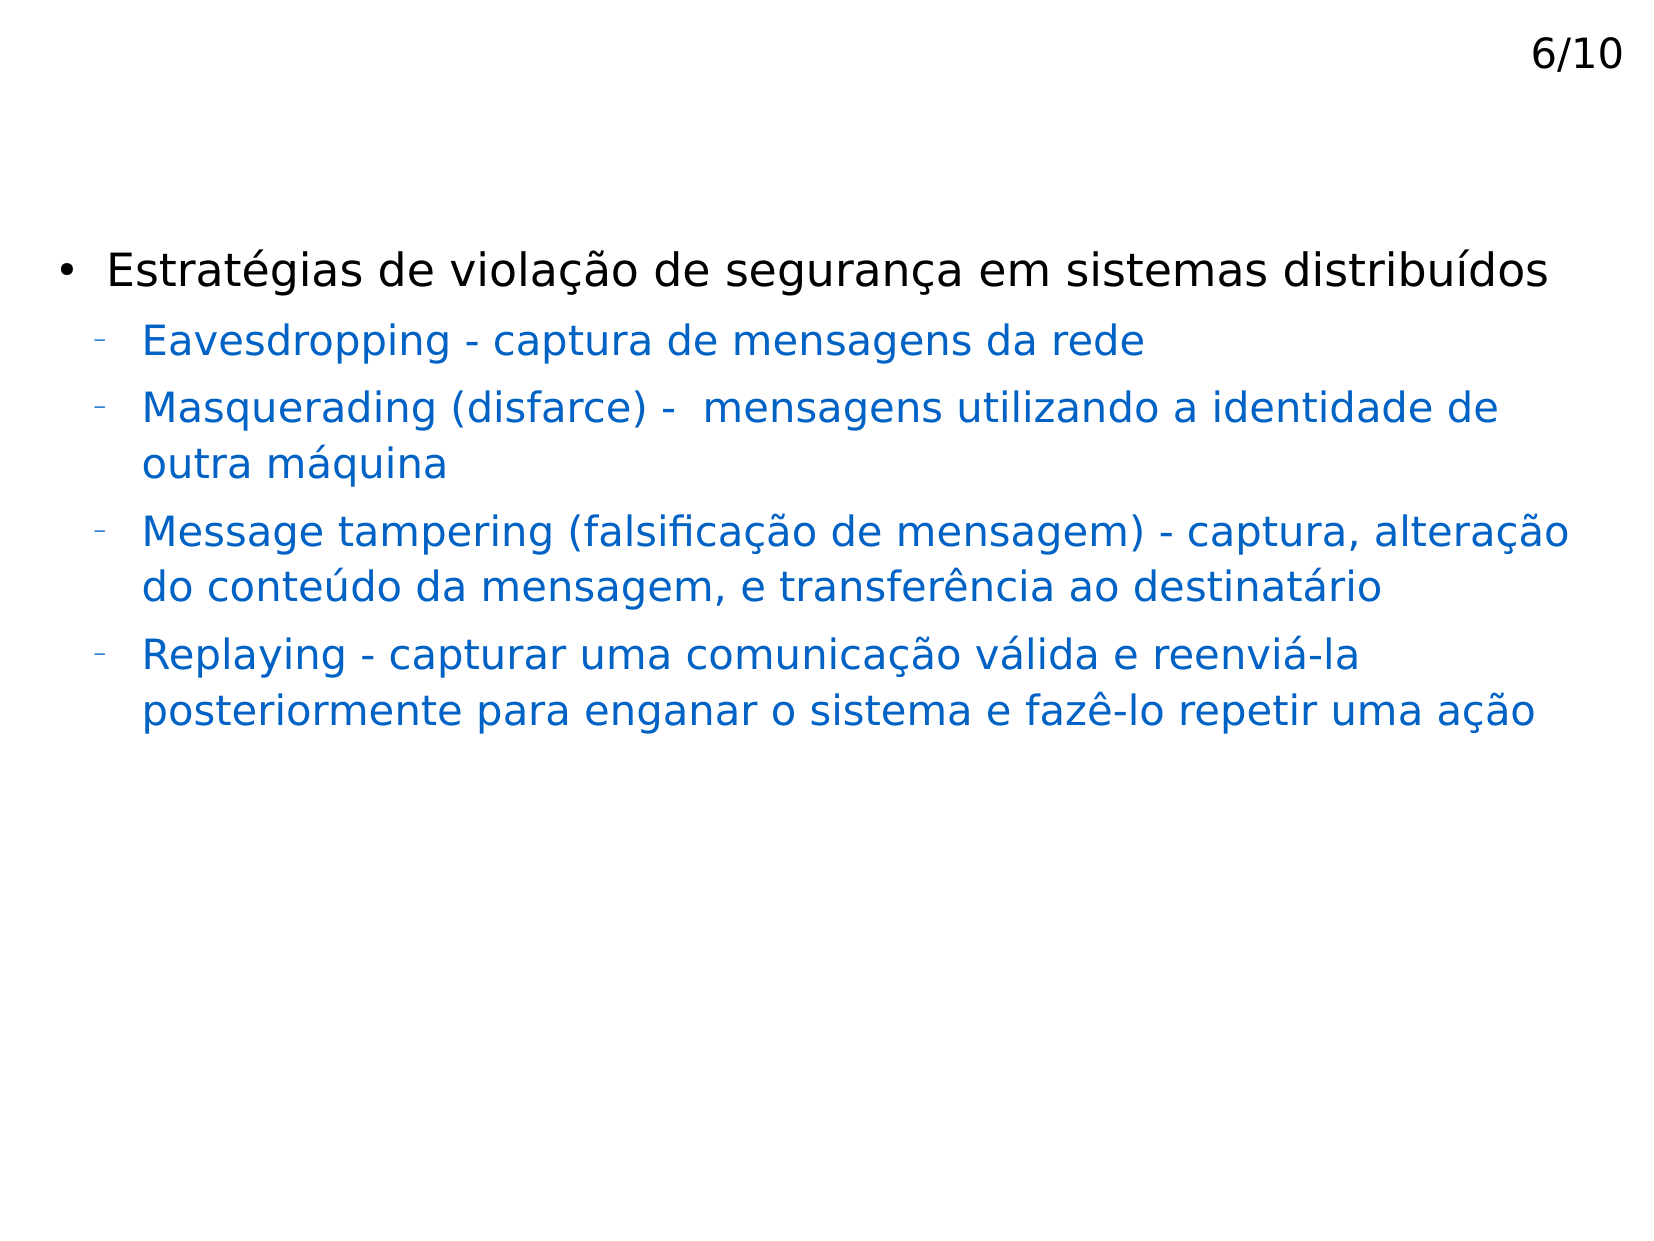

#
6
Estratégias de violação de segurança em sistemas distribuídos
Eavesdropping - captura de mensagens da rede
Masquerading (disfarce) - mensagens utilizando a identidade de outra máquina
Message tampering (falsificação de mensagem) - captura, alteração do conteúdo da mensagem, e transferência ao destinatário
Replaying - capturar uma comunicação válida e reenviá-la posteriormente para enganar o sistema e fazê-lo repetir uma ação